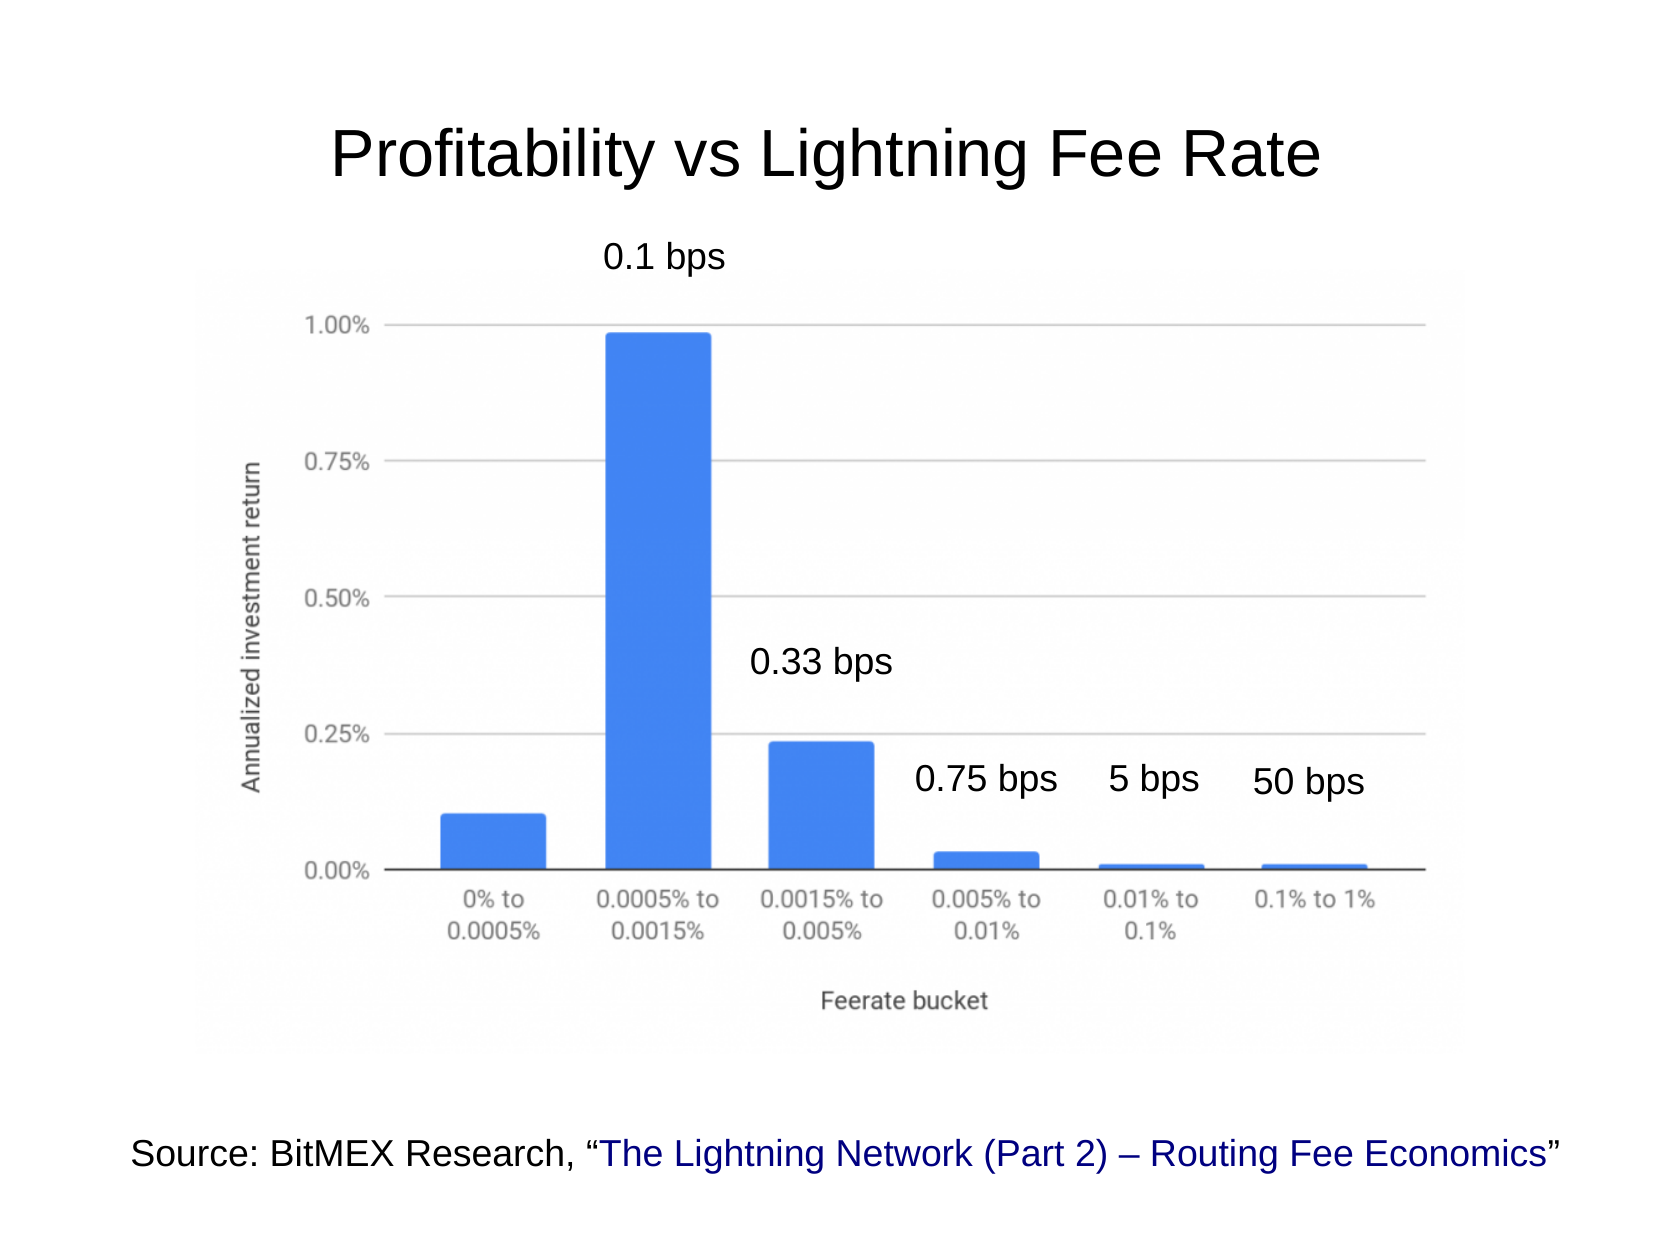

# Profitability vs Lightning Fee Rate
0.1 bps
0.33 bps
0.75 bps
5 bps
50 bps
Source: BitMEX Research, “The Lightning Network (Part 2) – Routing Fee Economics”